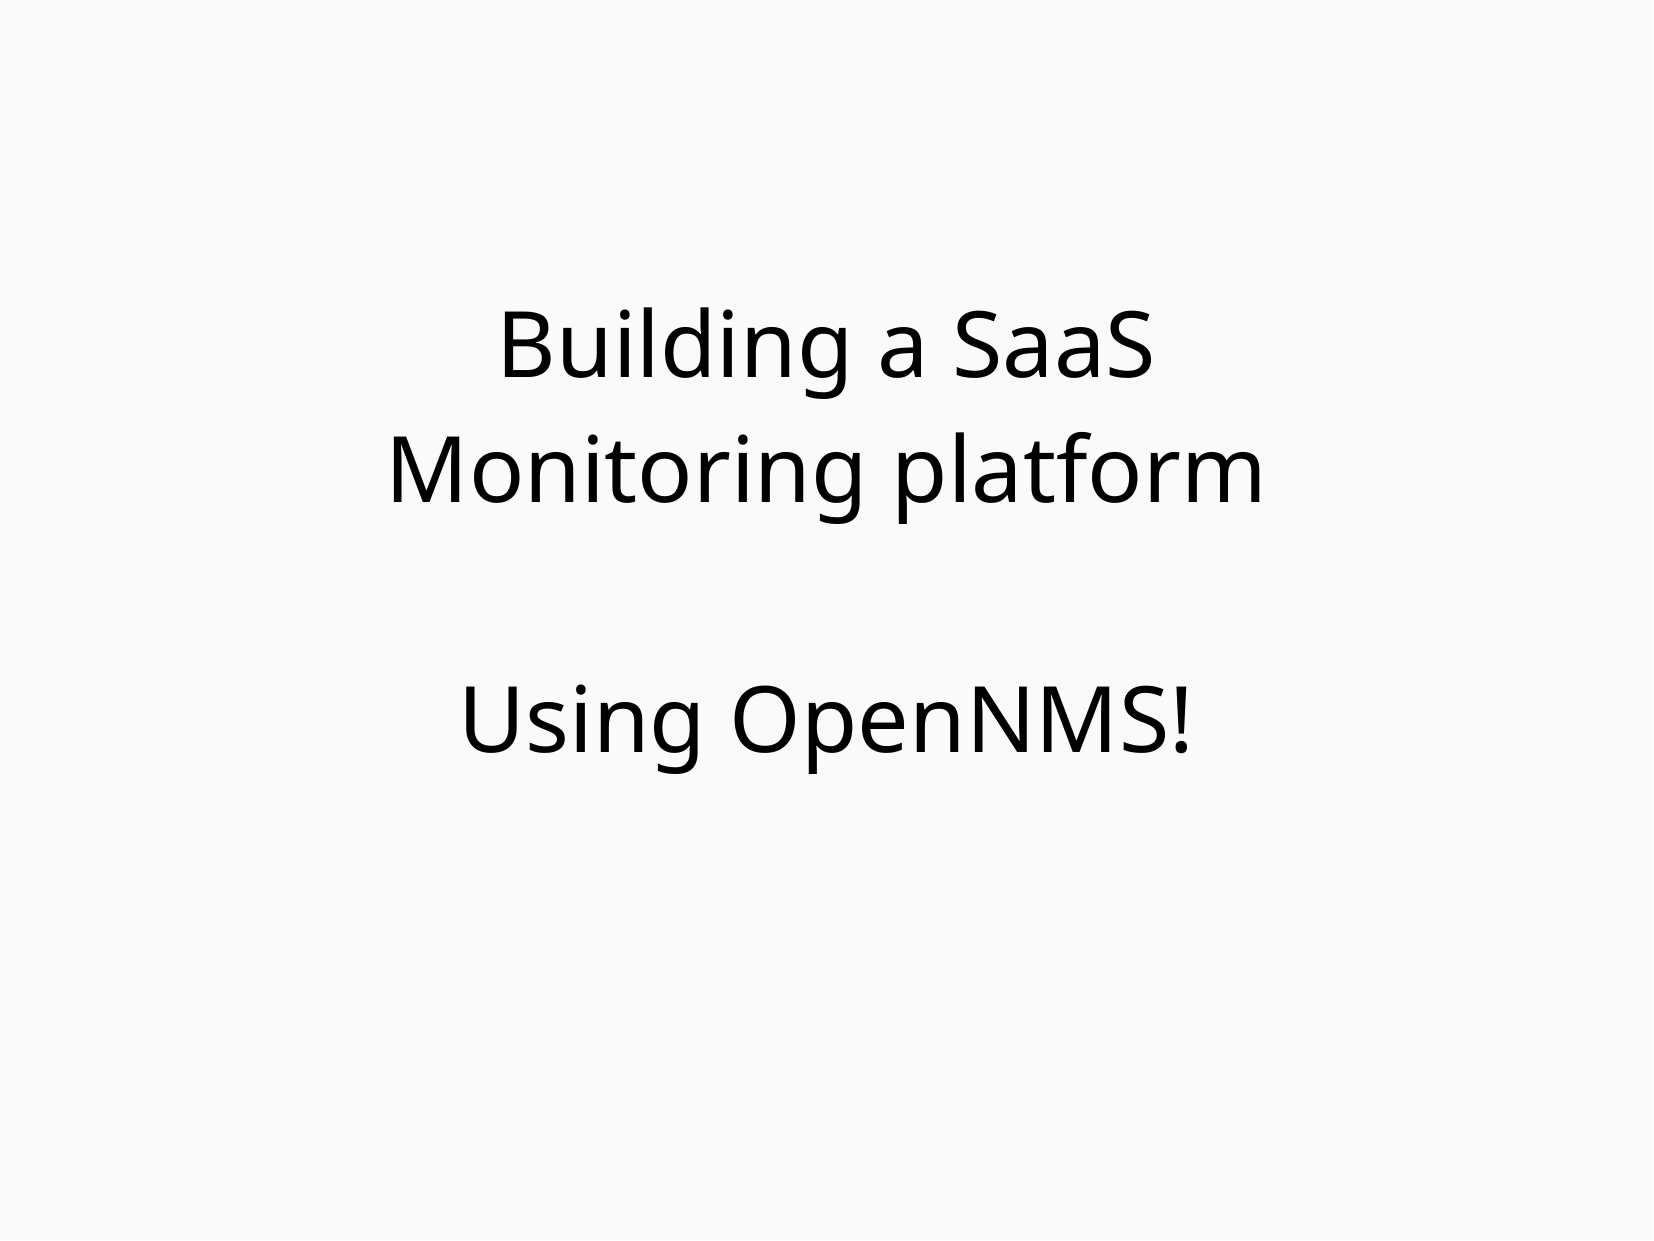

# Building a SaaS
Monitoring platform
Using OpenNMS!